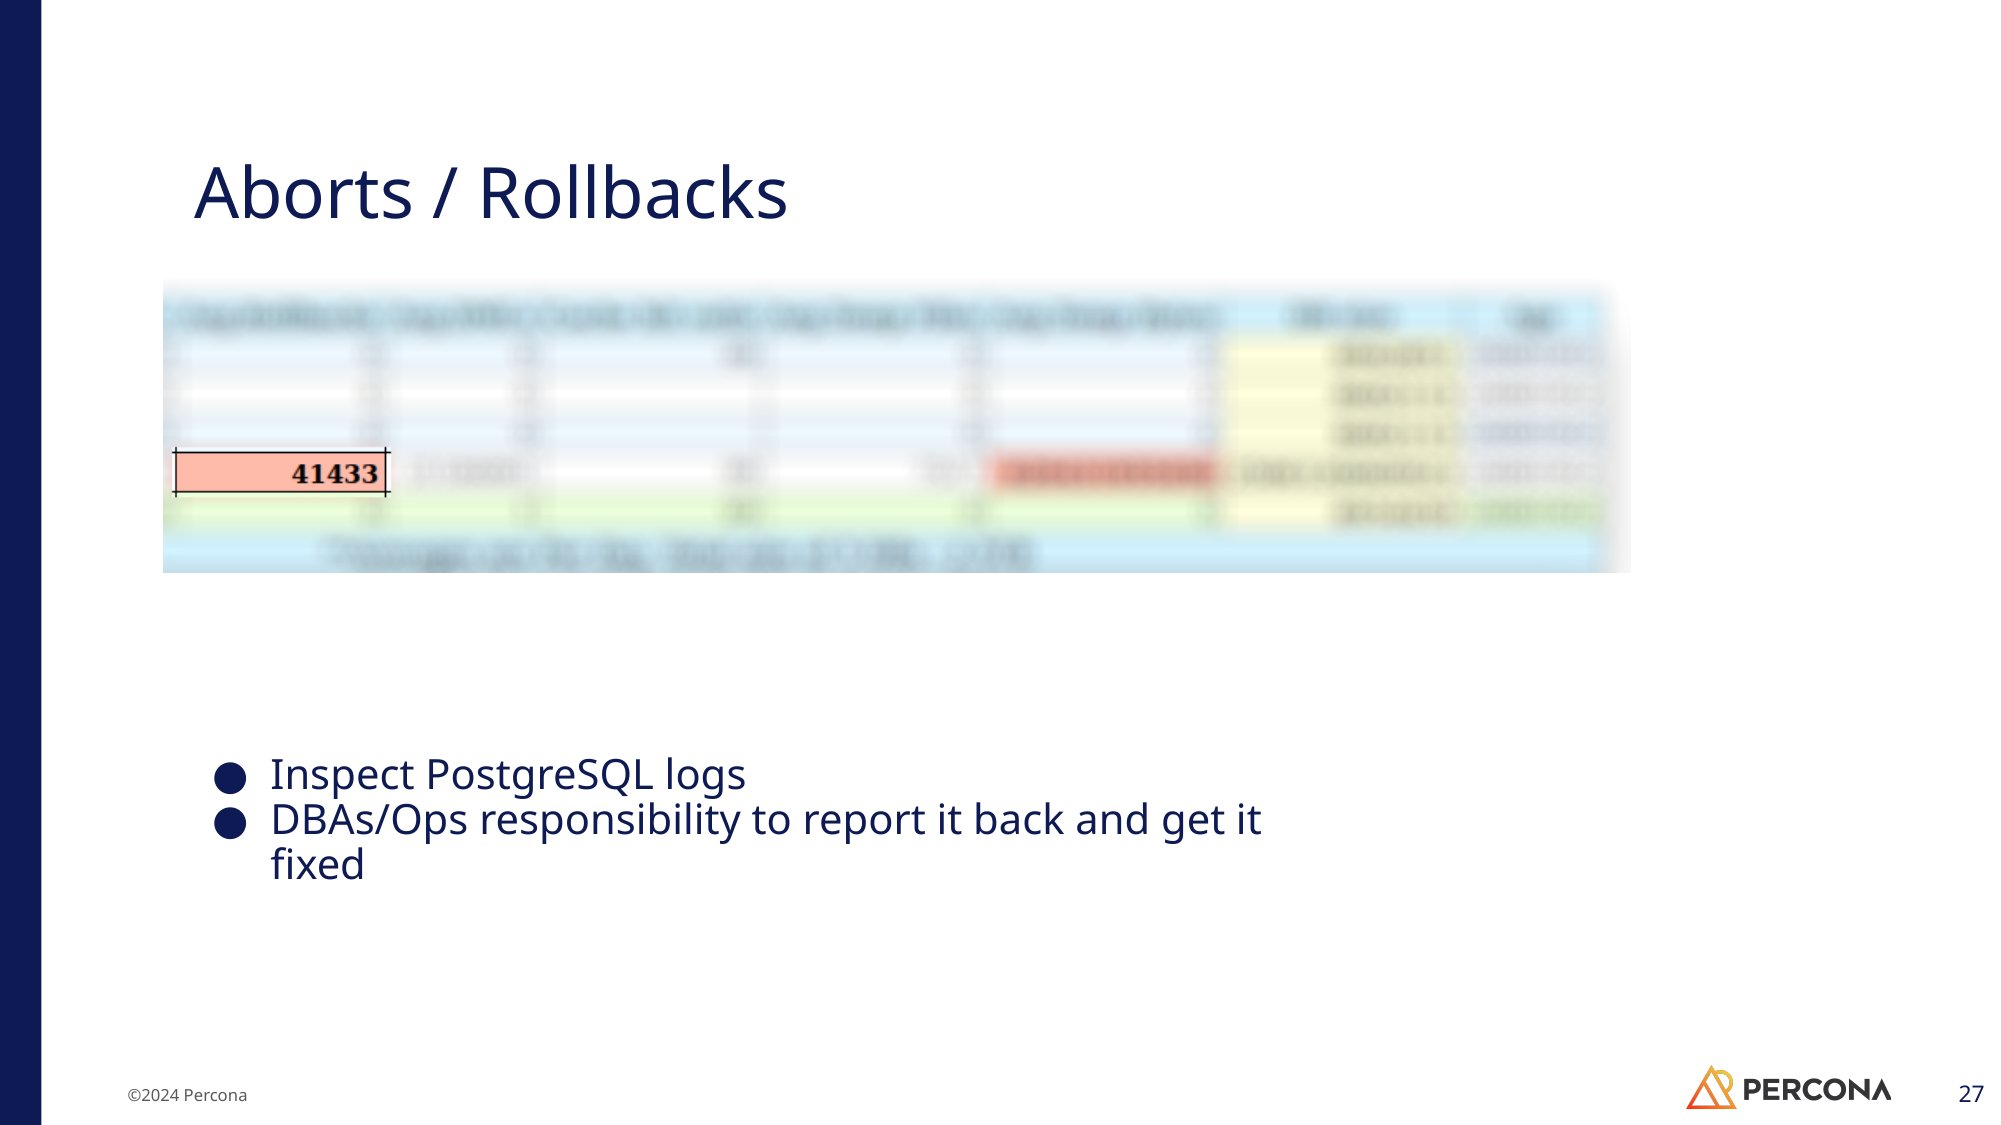

Aborts / Rollbacks
# Inspect PostgreSQL logs
DBAs/Ops responsibility to report it back and get it fixed